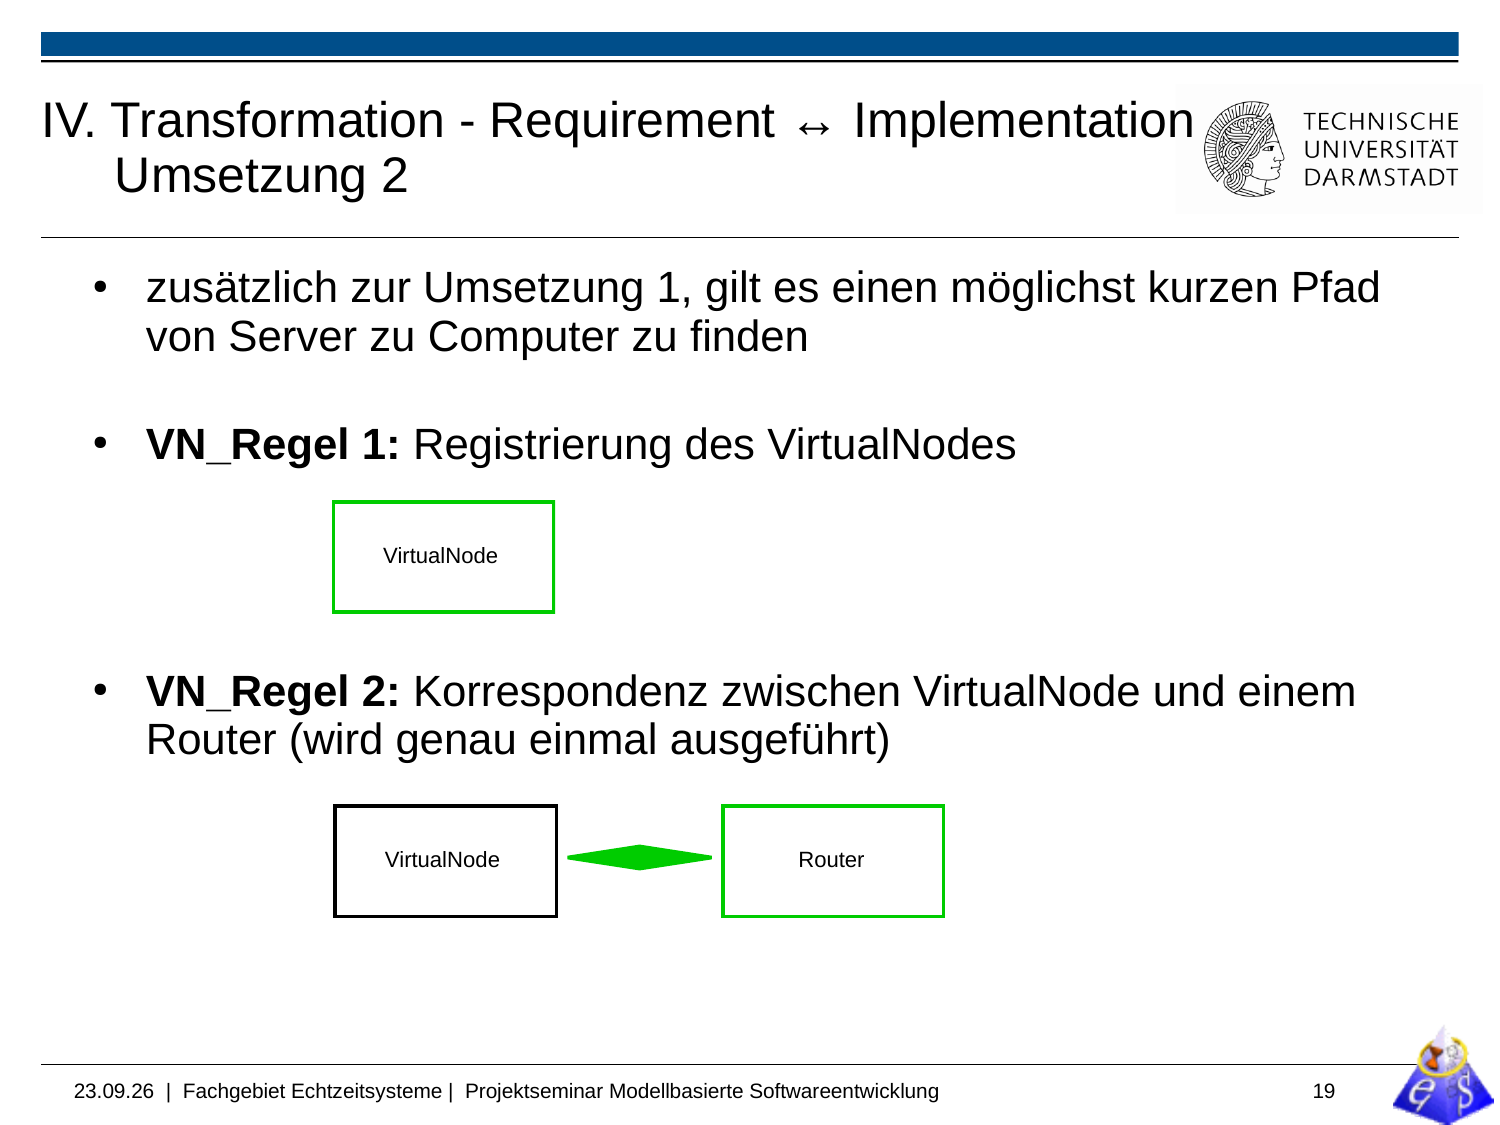

# IV. Transformation - Requirement ↔ Implementation Umsetzung 2
zusätzlich zur Umsetzung 1, gilt es einen möglichst kurzen Pfad von Server zu Computer zu finden
VN_Regel 1: Registrierung des VirtualNodes
VN_Regel 2: Korrespondenz zwischen VirtualNode und einem Router (wird genau einmal ausgeführt)